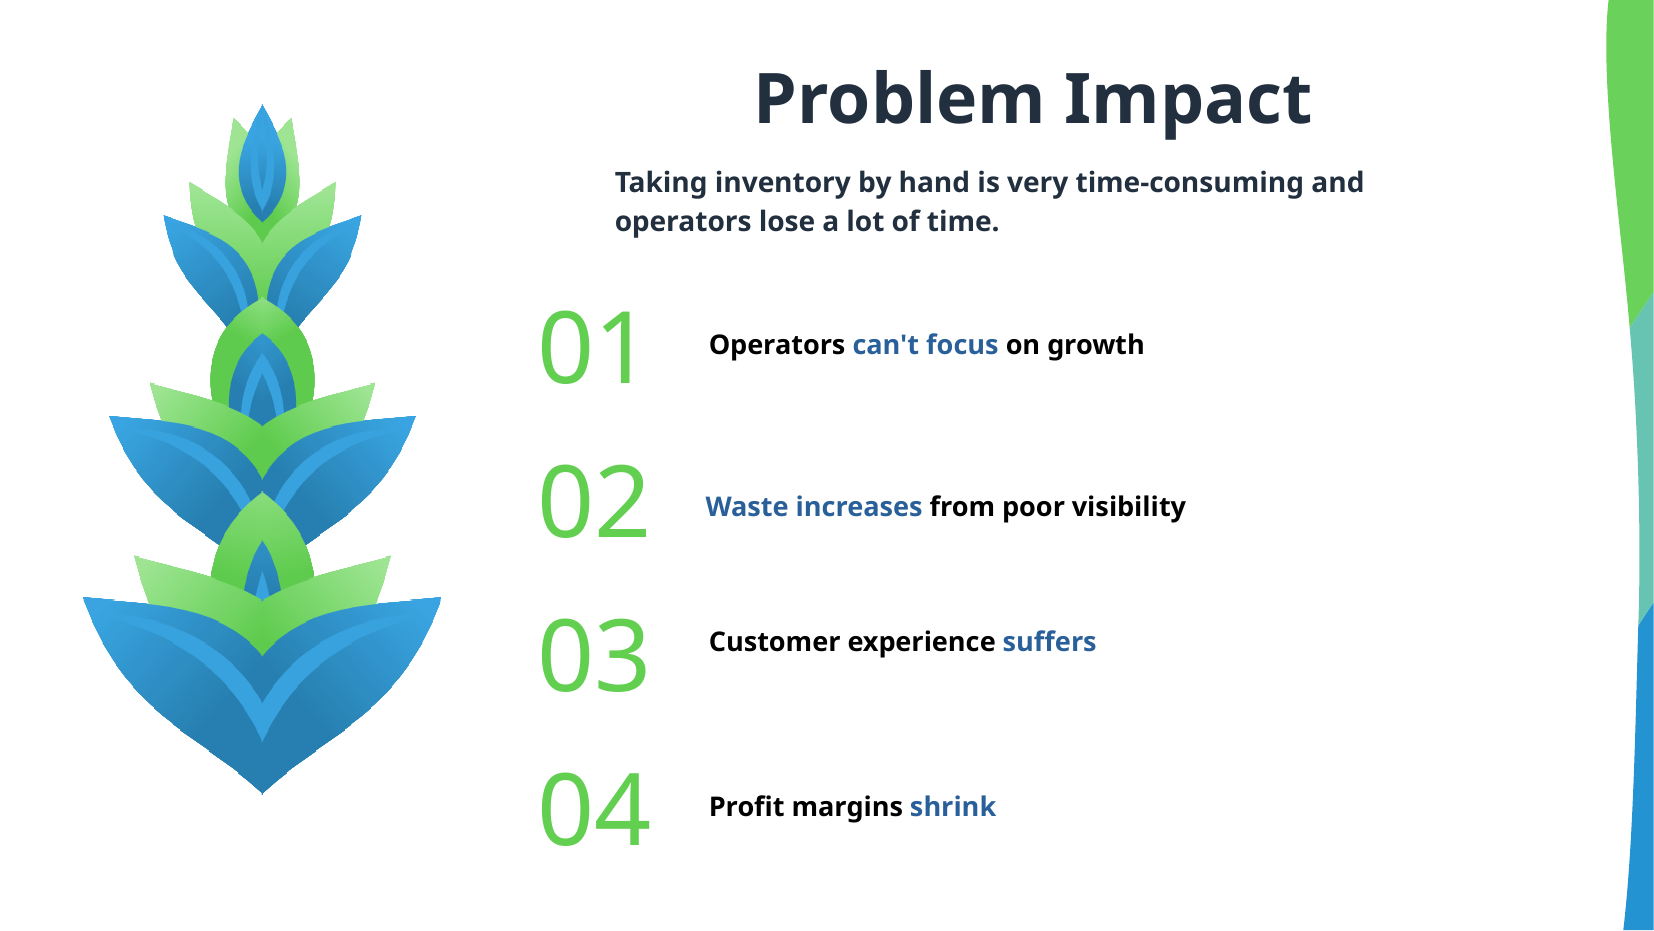

# Problem Impact
Taking inventory by hand is very time-consuming and operators lose a lot of time.
01
Operators can't focus on growth
02
Waste increases from poor visibility
Customer experience suffers
03
04
Profit margins shrink